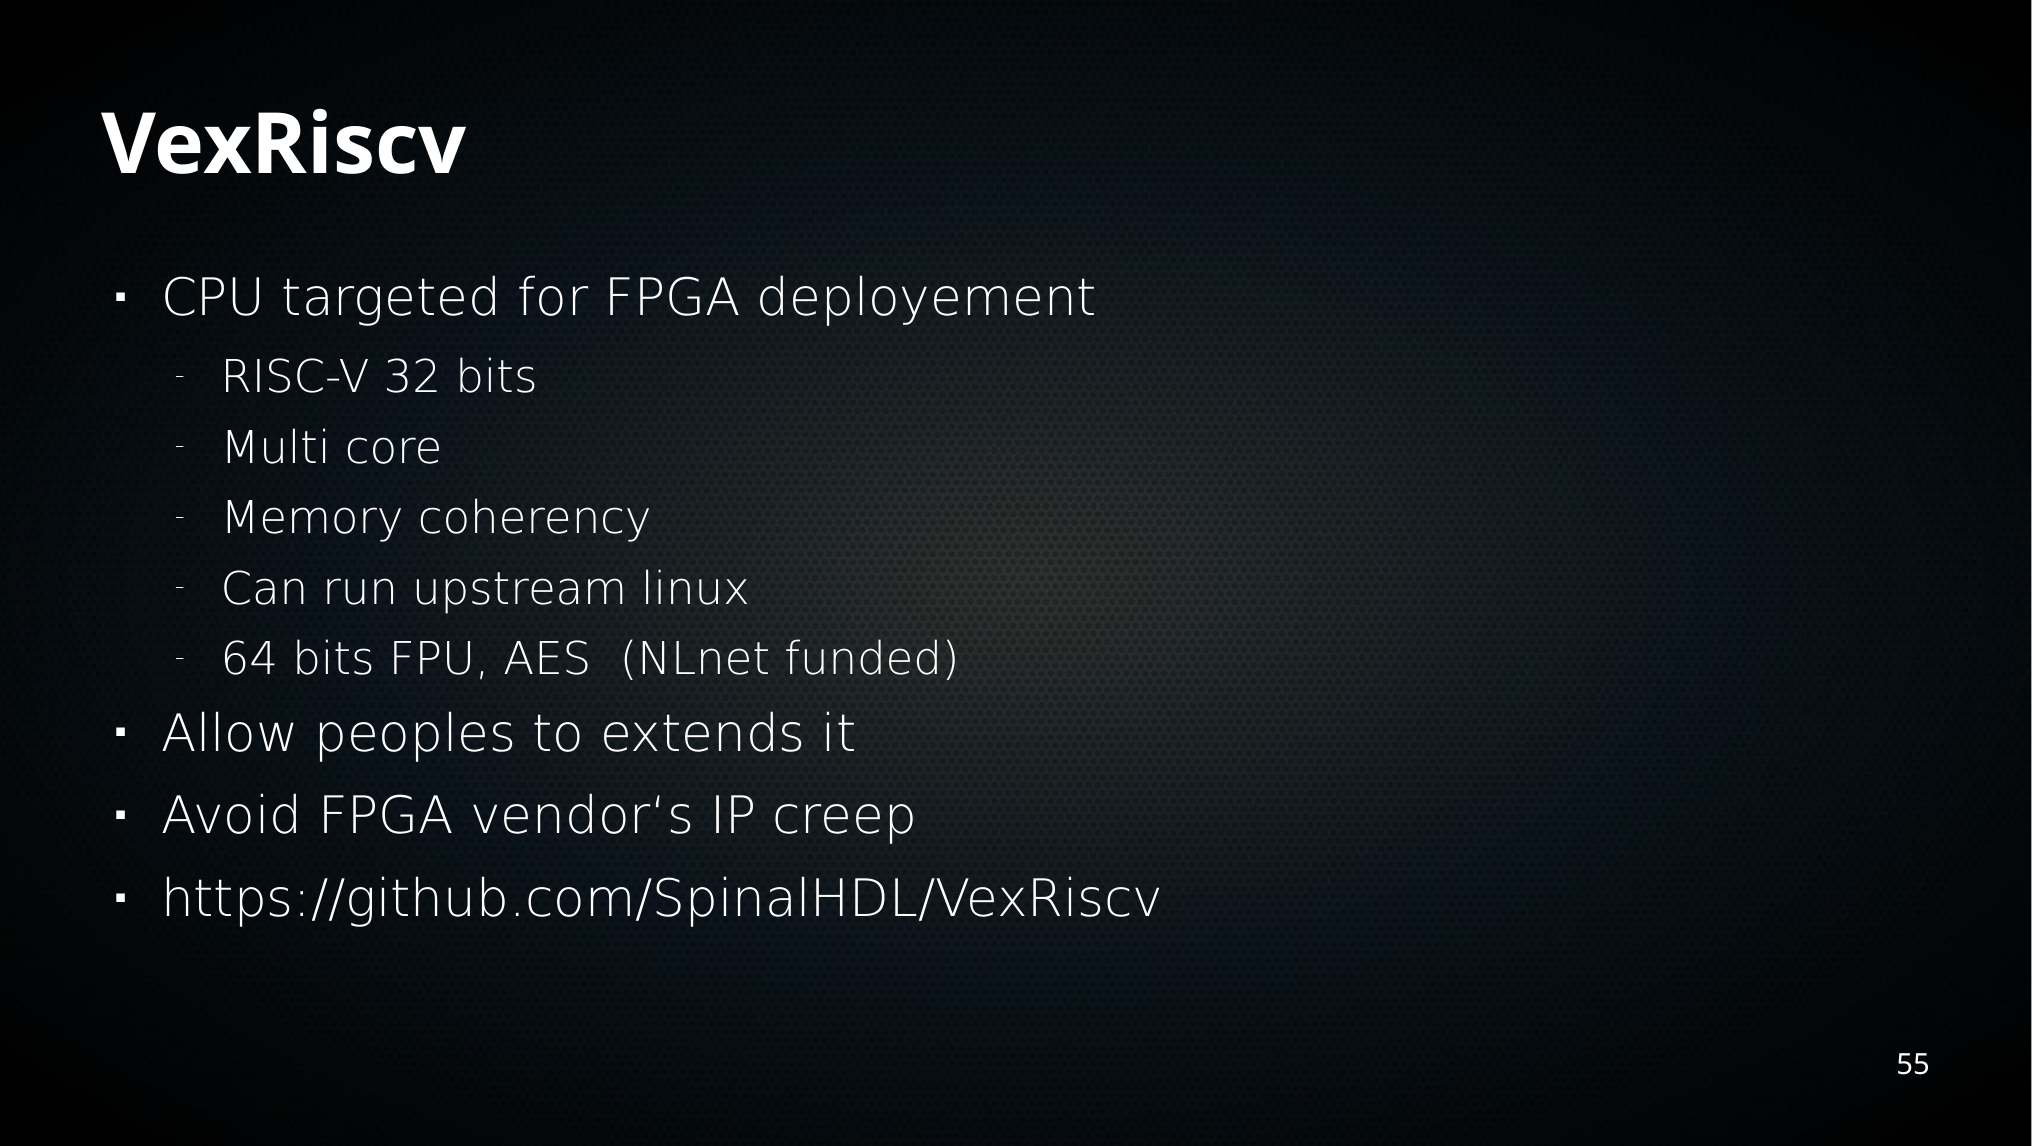

# VexRiscv
CPU targeted for FPGA deployement
RISC-V 32 bits
Multi core
Memory coherency
Can run upstream linux
64 bits FPU, AES (NLnet funded)
Allow peoples to extends it
Avoid FPGA vendor‘s IP creep
https://github.com/SpinalHDL/VexRiscv
5